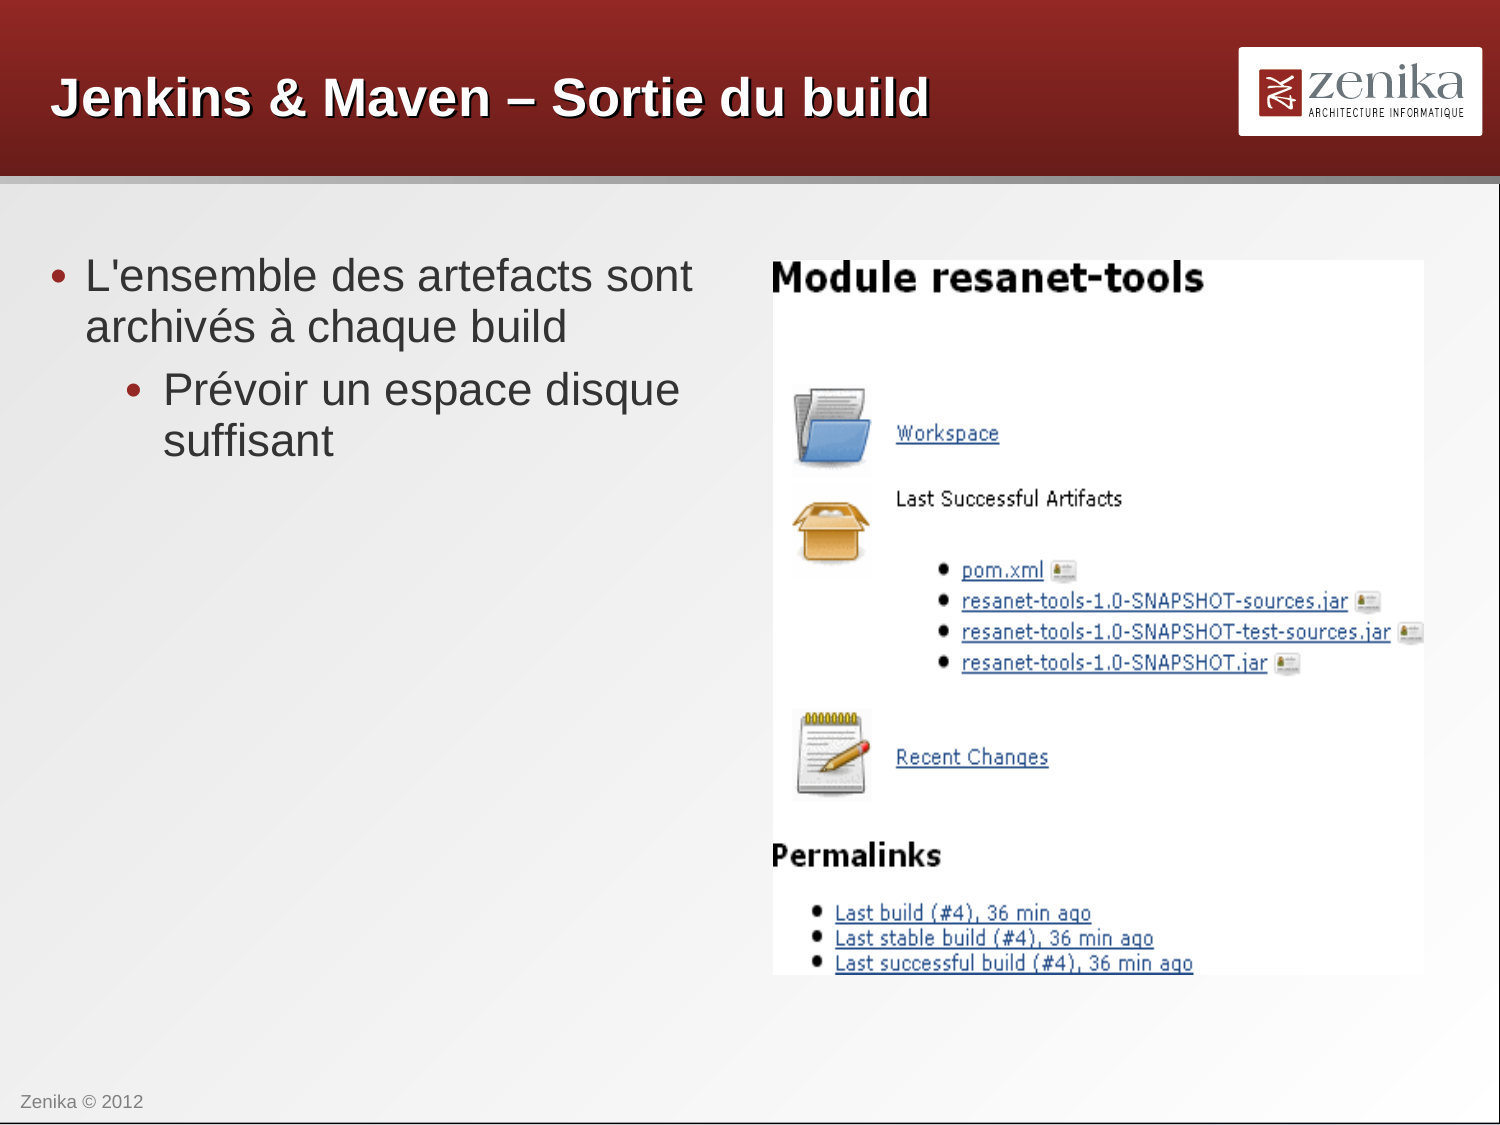

# Jenkins & Maven – Sortie du build
L'ensemble des artefacts sont archivés à chaque build
Prévoir un espace disque suffisant